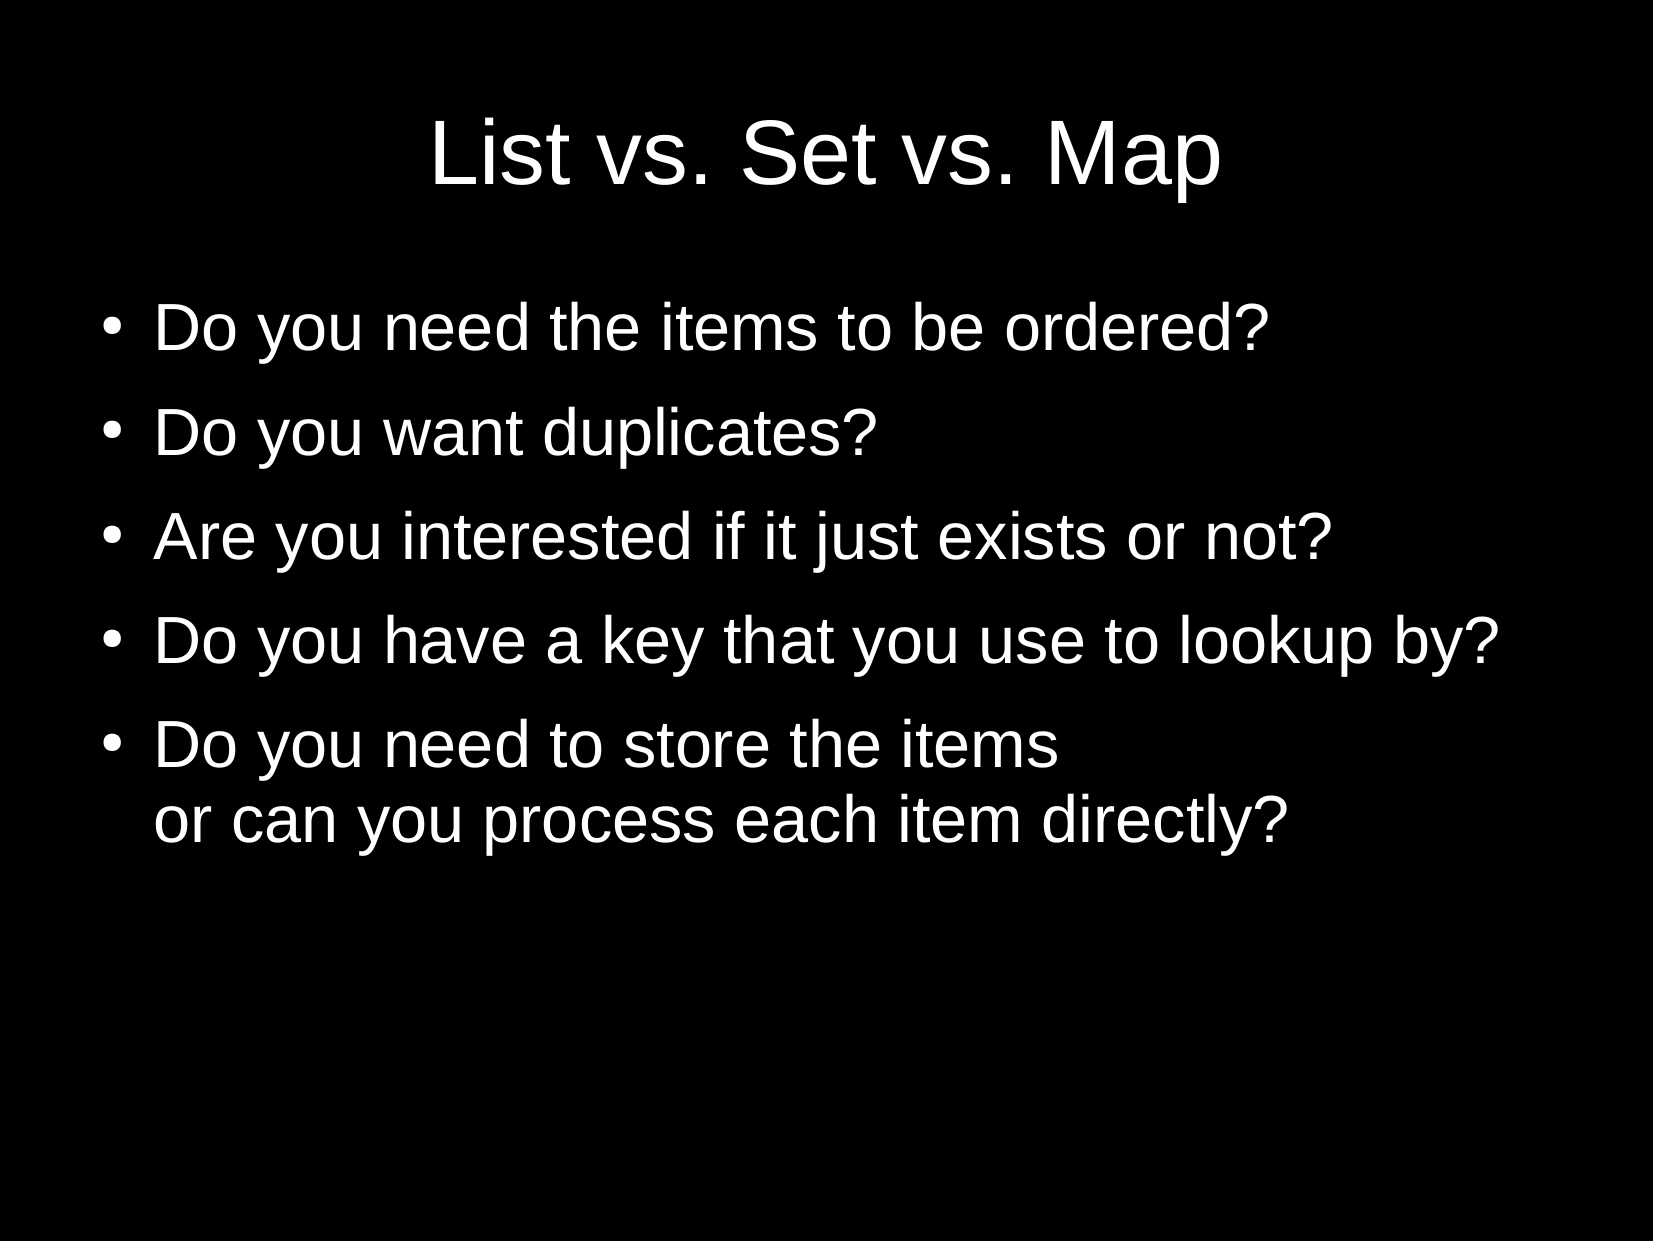

# List vs. Set vs. Map
Do you need the items to be ordered?
Do you want duplicates?
Are you interested if it just exists or not?
Do you have a key that you use to lookup by?
Do you need to store the items
or can you process each item directly?